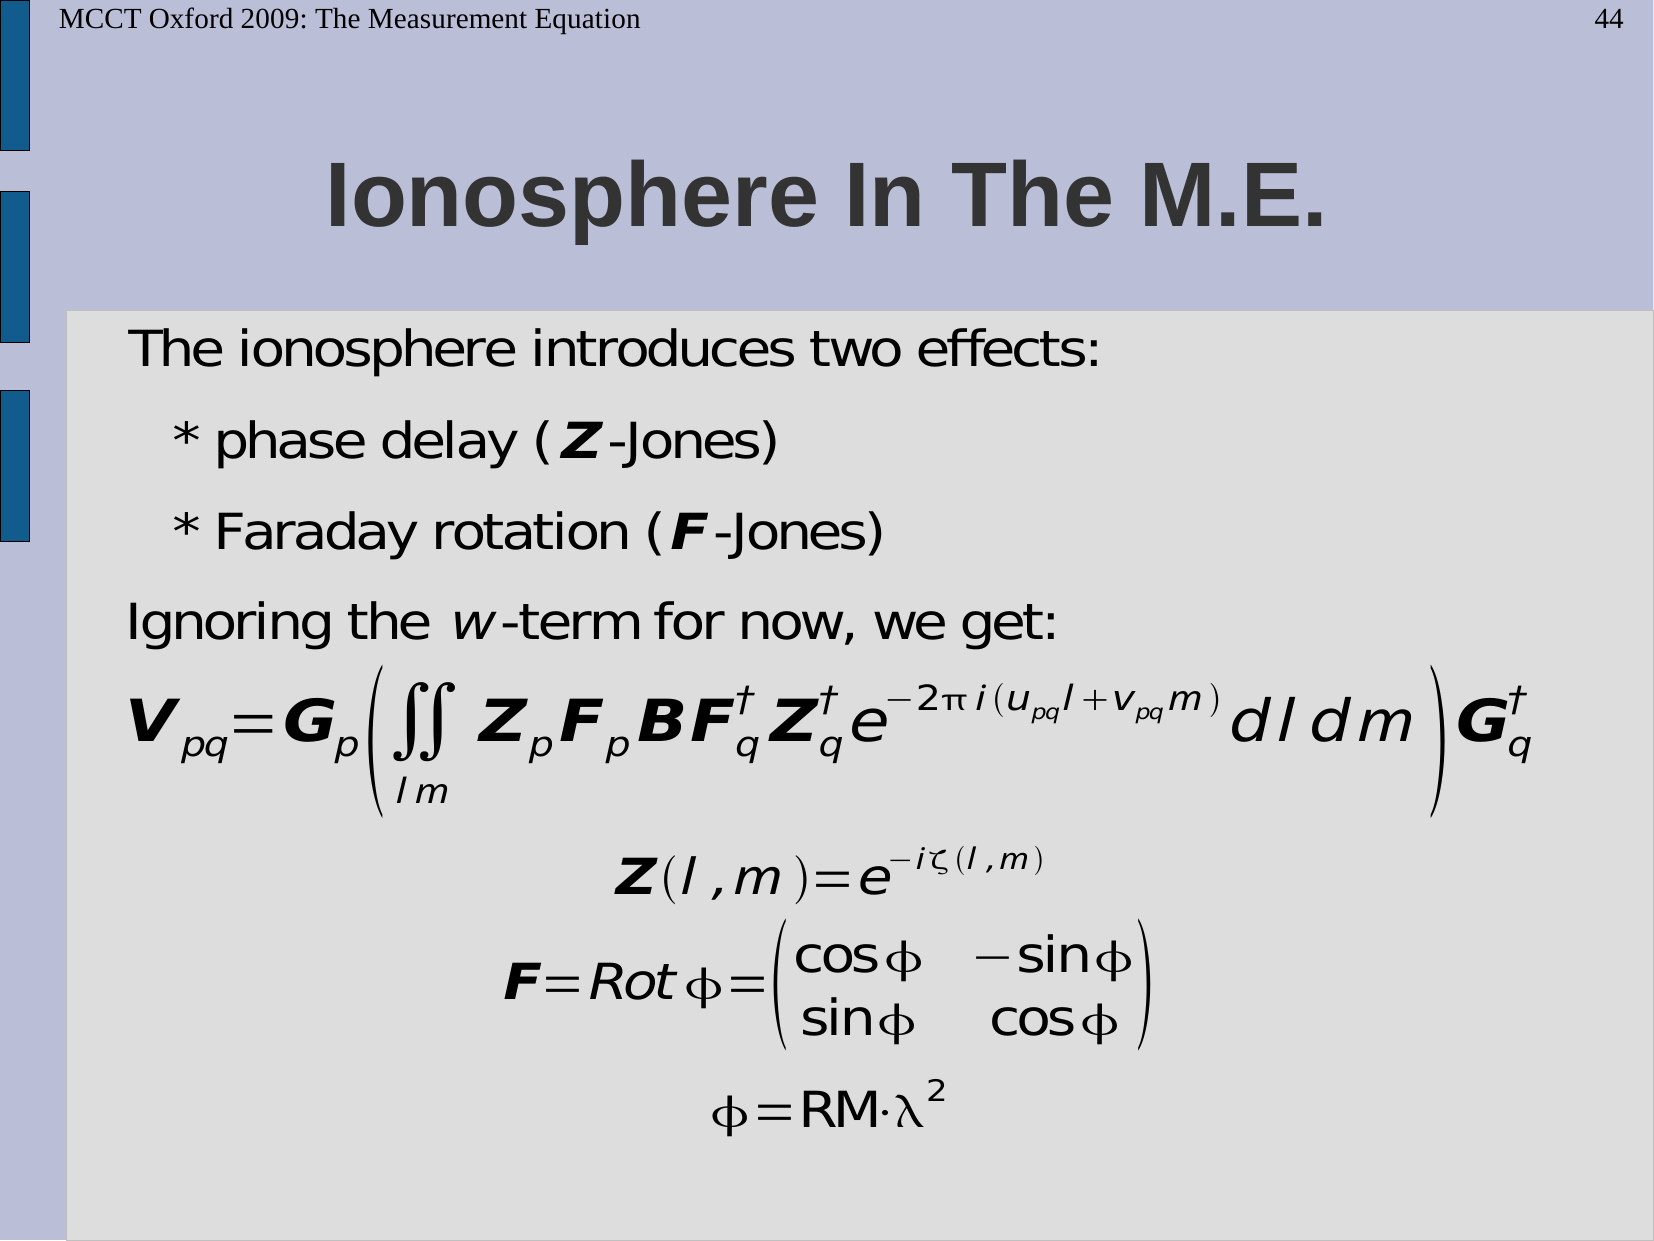

MCCT Oxford 2009: The Measurement Equation
44
# Ionosphere In The M.E.